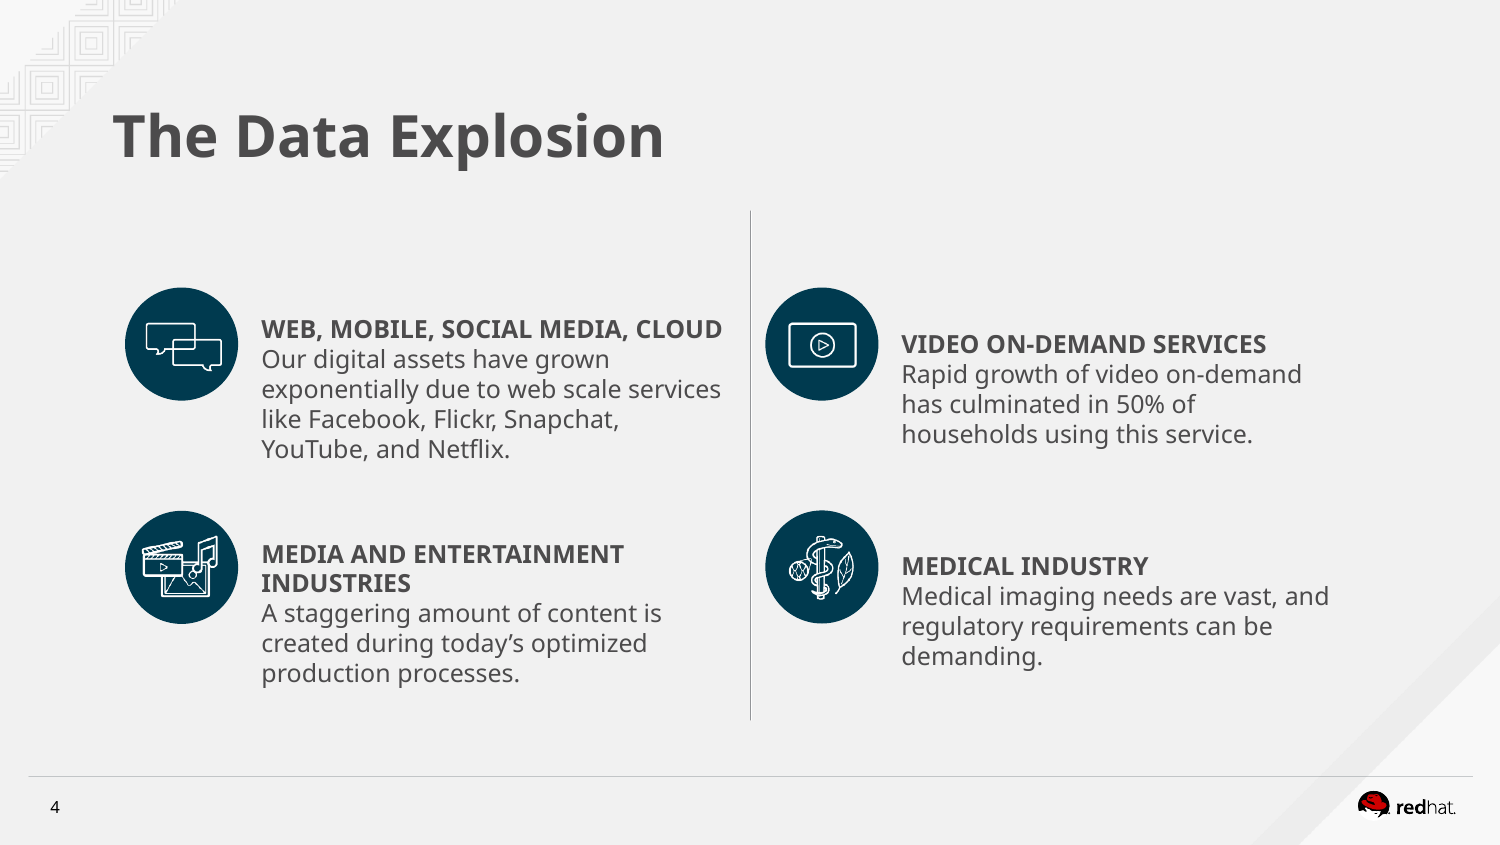

# The Data Explosion
WEB, MOBILE, SOCIAL MEDIA, CLOUD
Our digital assets have grown exponentially due to web scale services like Facebook, Flickr, Snapchat, YouTube, and Netflix.
VIDEO ON-DEMAND SERVICES
Rapid growth of video on-demand has culminated in 50% of households using this service.
MEDIA AND ENTERTAINMENT INDUSTRIES
A staggering amount of content is created during today’s optimized production processes.
MEDICAL INDUSTRY
Medical imaging needs are vast, and regulatory requirements can be demanding.